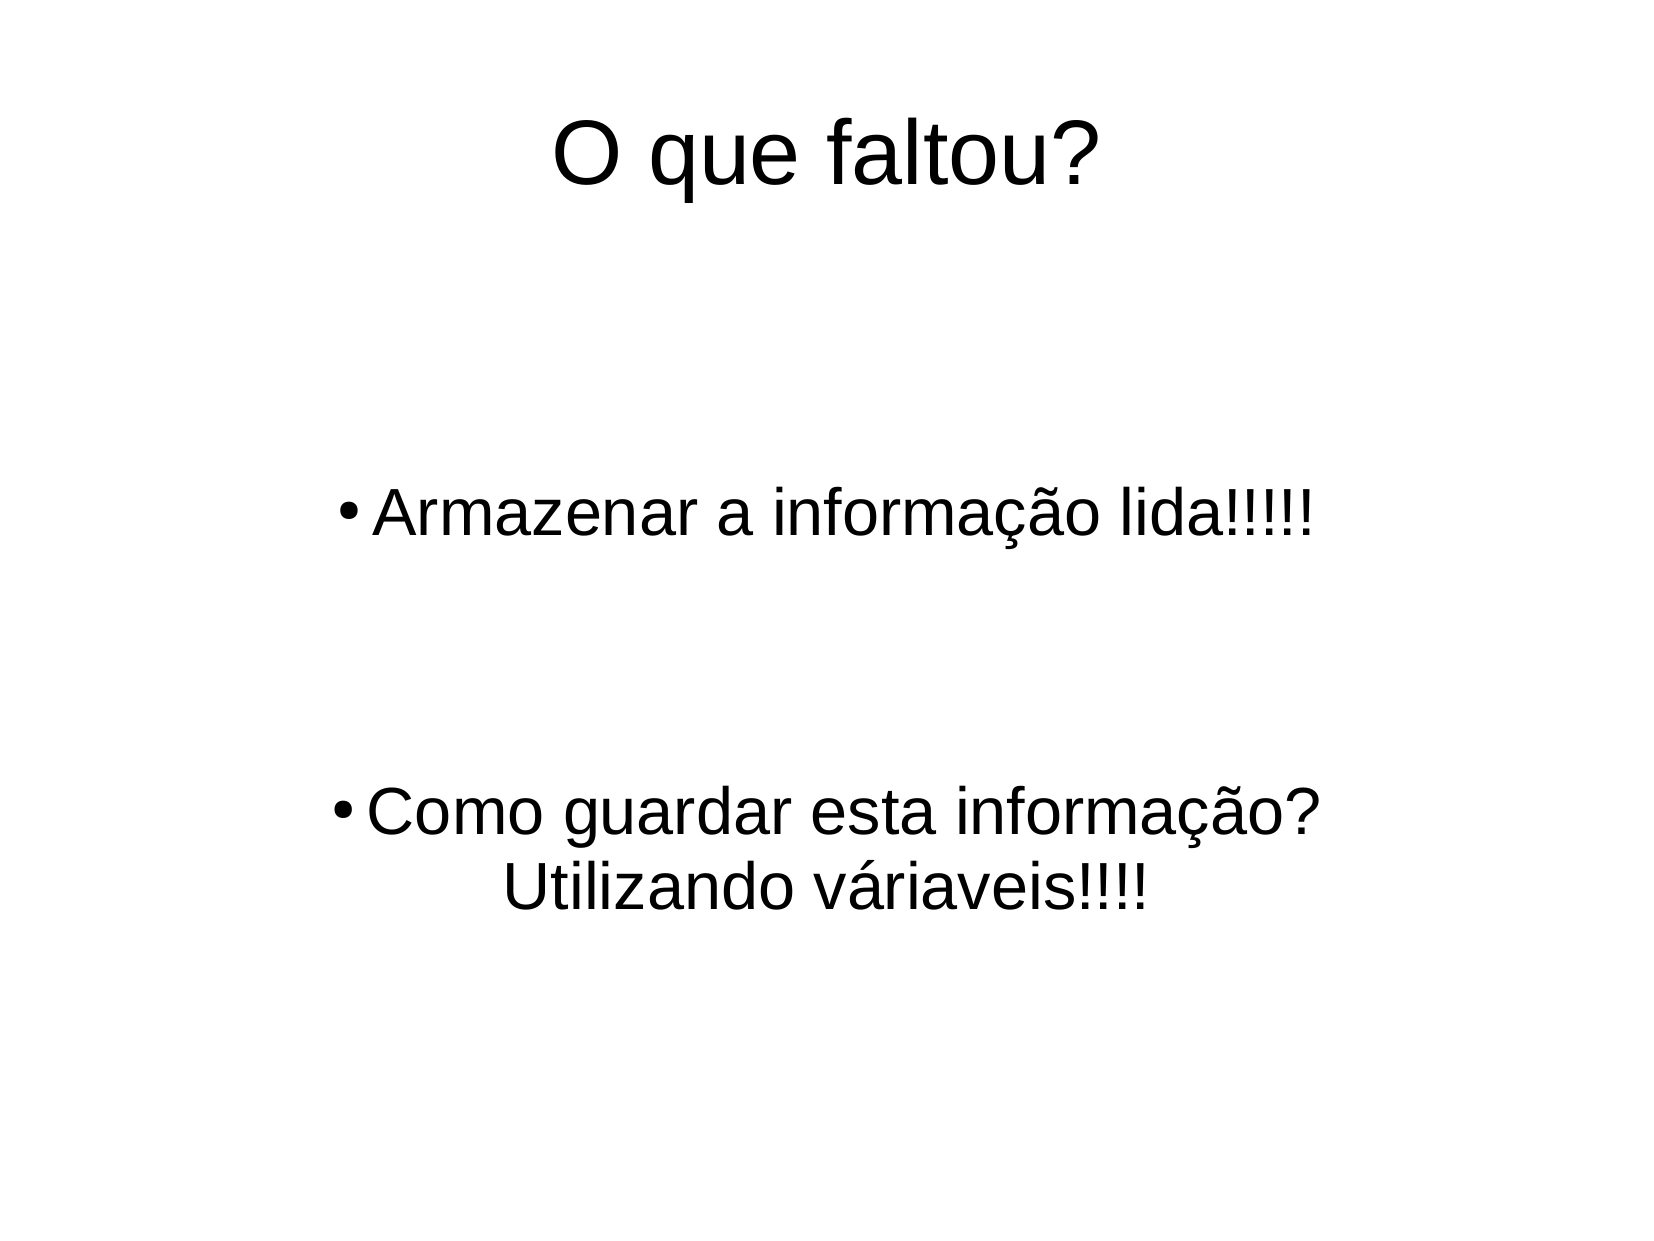

# O que faltou?
Armazenar a informação lida!!!!!
Como guardar esta informação?
Utilizando váriaveis!!!!